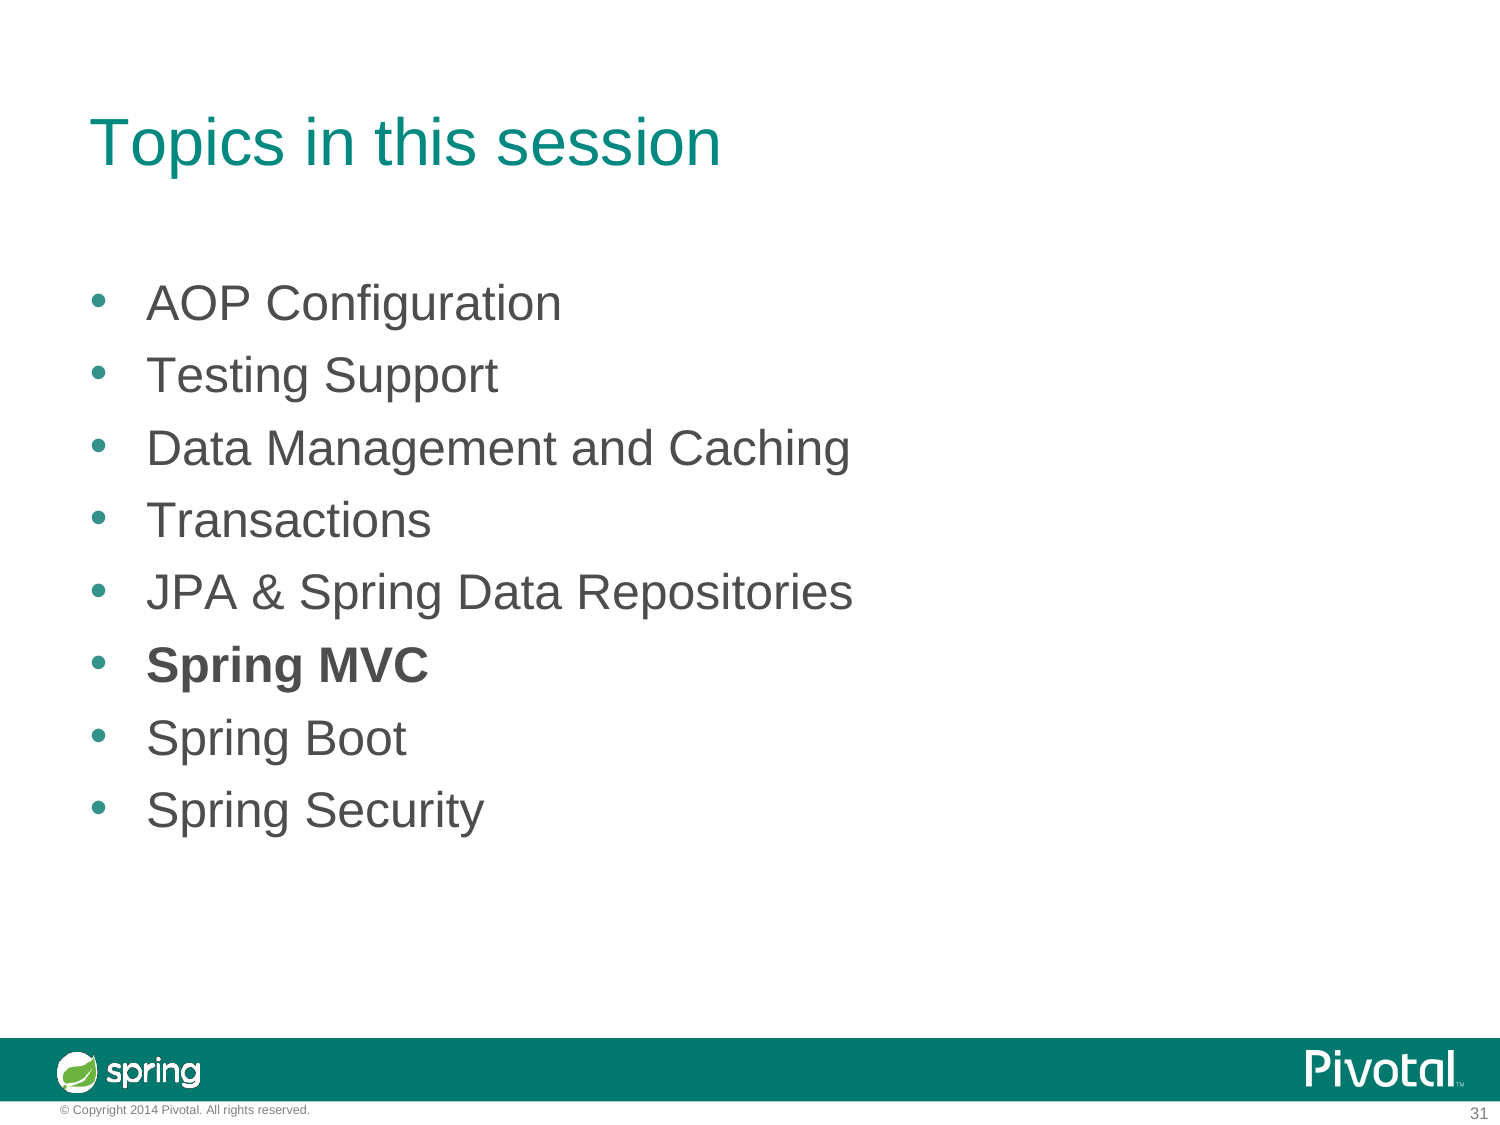

# Topics in this session
AOP Configuration
Testing Support
Data Management and Caching
Transactions
JPA & Spring Data Repositories
Spring MVC
Spring Boot
Spring Security